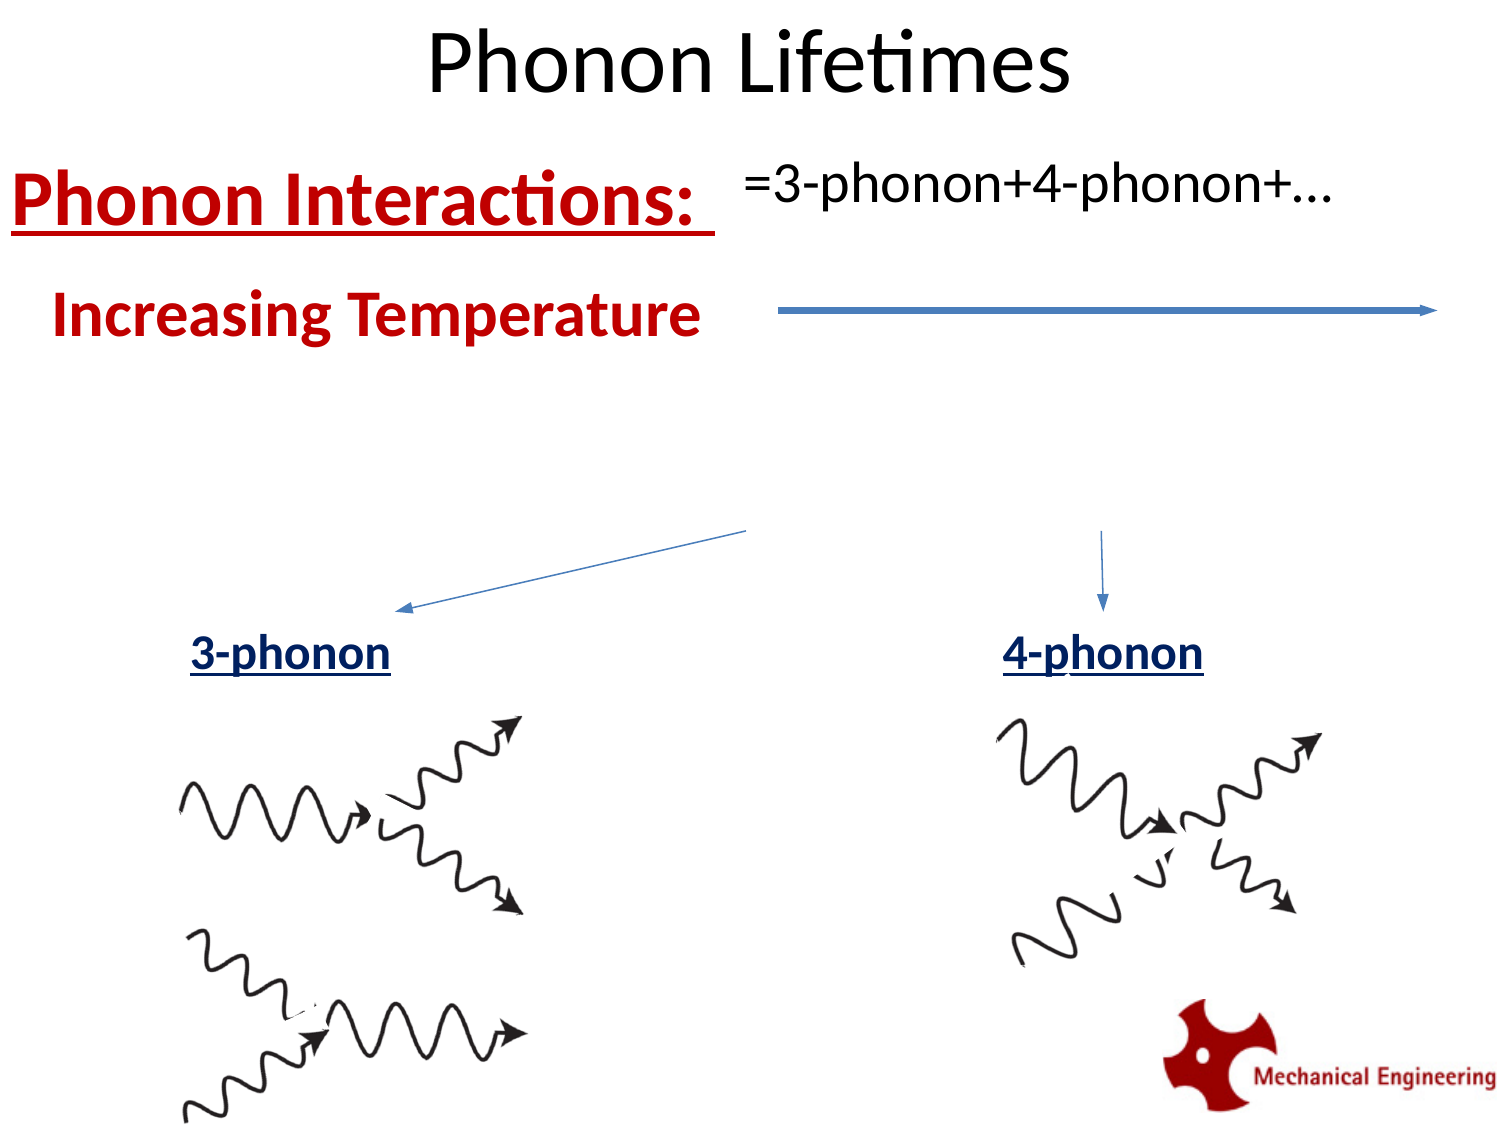

kspring
matom
# Phonon Lifetimes
Phonon Interactions:
=3-phonon+4-phonon+…
Waves that can exist depend on system size.
 When system is very large (bulk)…
Increasing Temperature
3-phonon
4-phonon